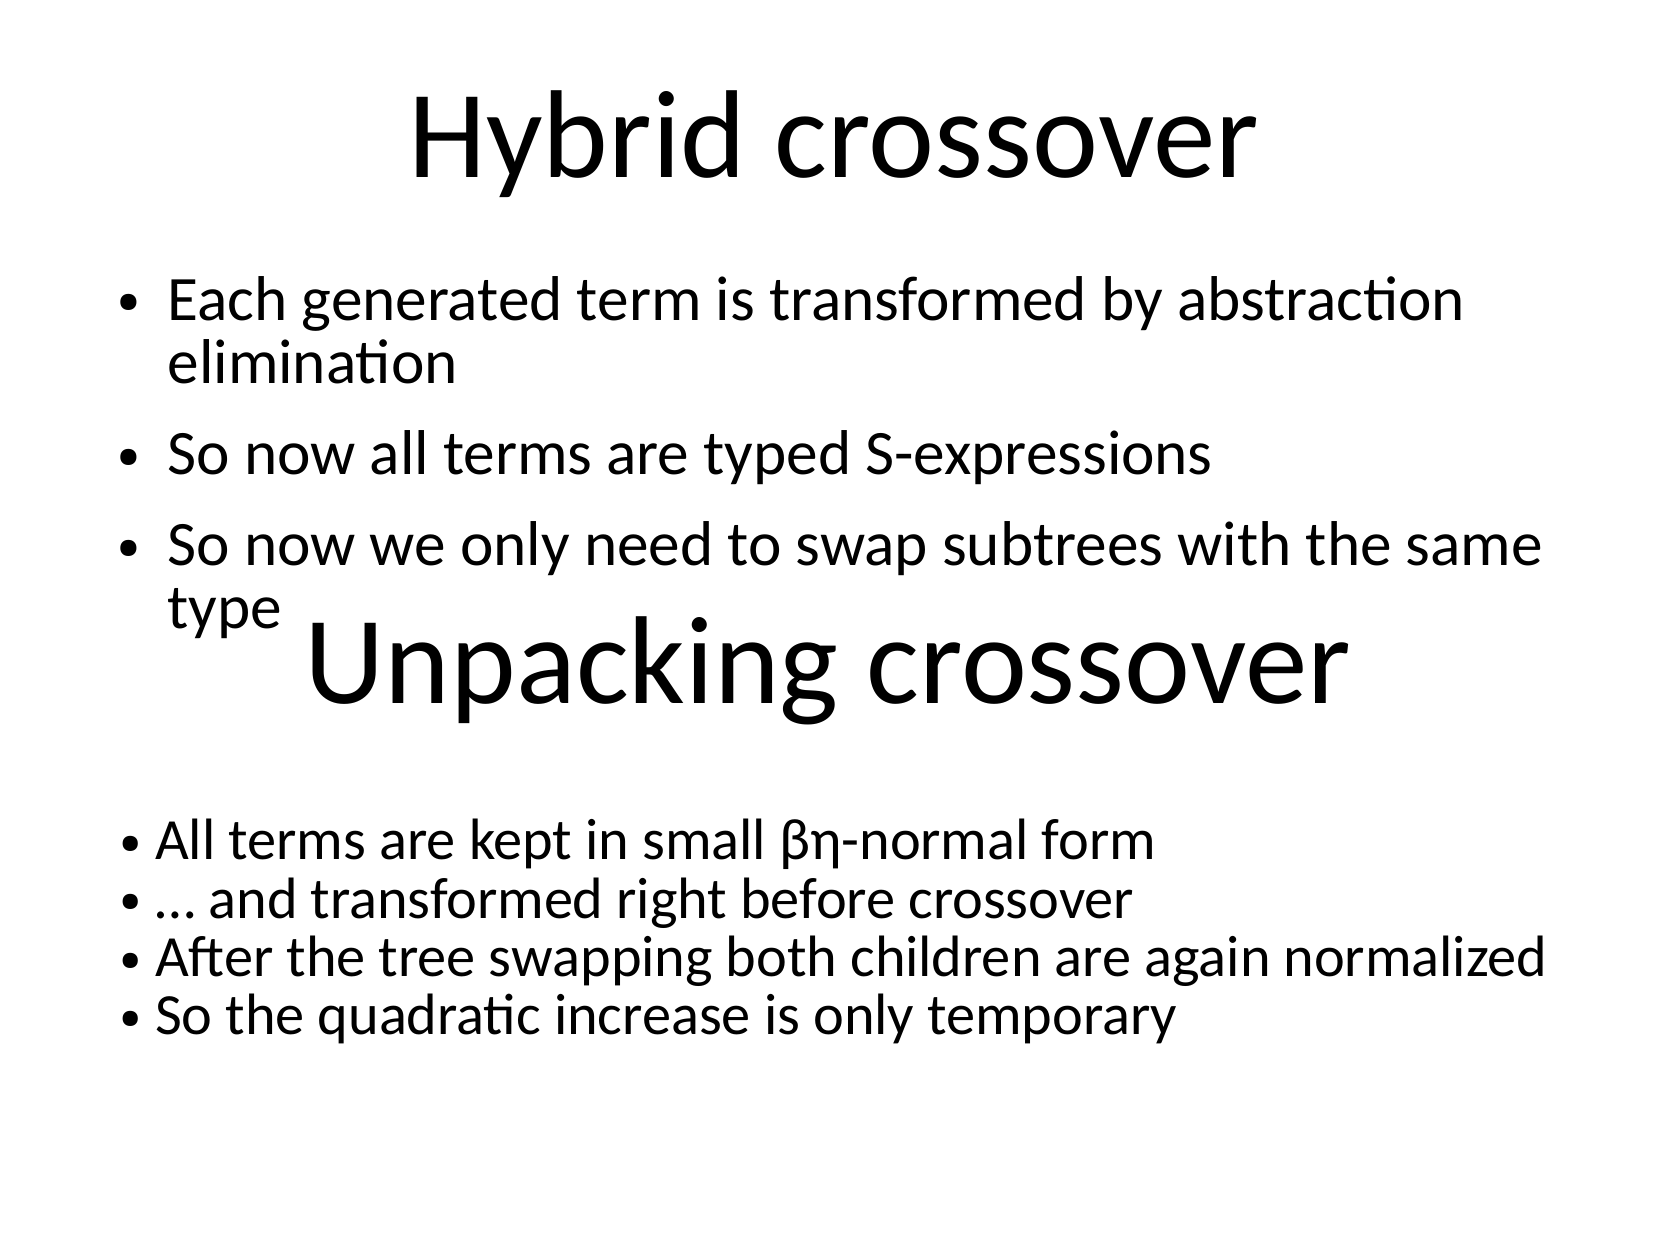

# Hybrid crossover
Each generated term is transformed by abstraction elimination
So now all terms are typed S-expressions
So now we only need to swap subtrees with the same type
Unpacking crossover
All terms are kept in small βη-normal form
… and transformed right before crossover
After the tree swapping both children are again normalized
So the quadratic increase is only temporary